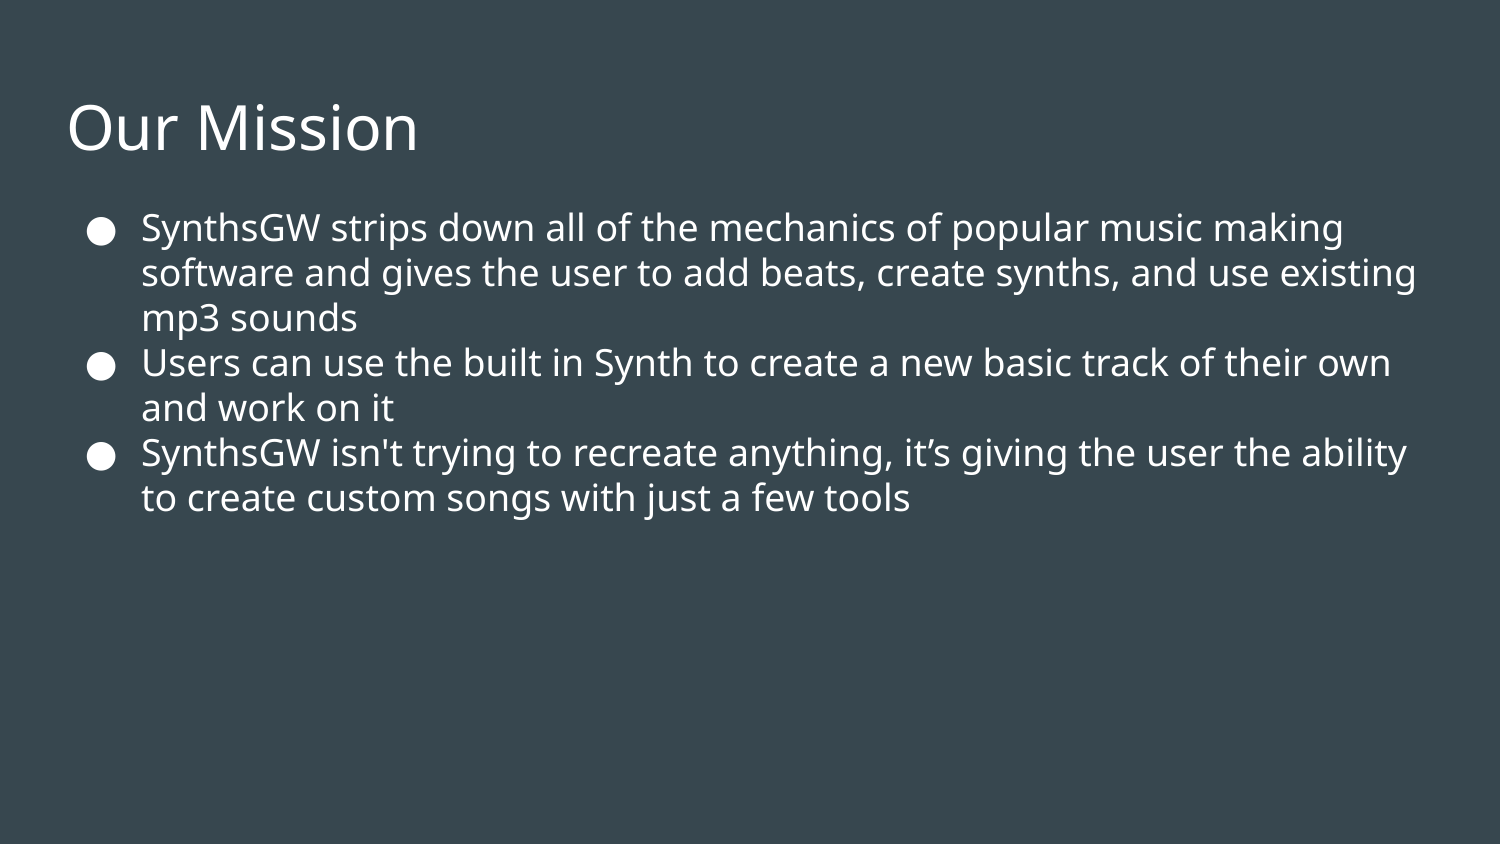

Our Mission
SynthsGW strips down all of the mechanics of popular music making software and gives the user to add beats, create synths, and use existing mp3 sounds
Users can use the built in Synth to create a new basic track of their own and work on it
SynthsGW isn't trying to recreate anything, it’s giving the user the ability to create custom songs with just a few tools